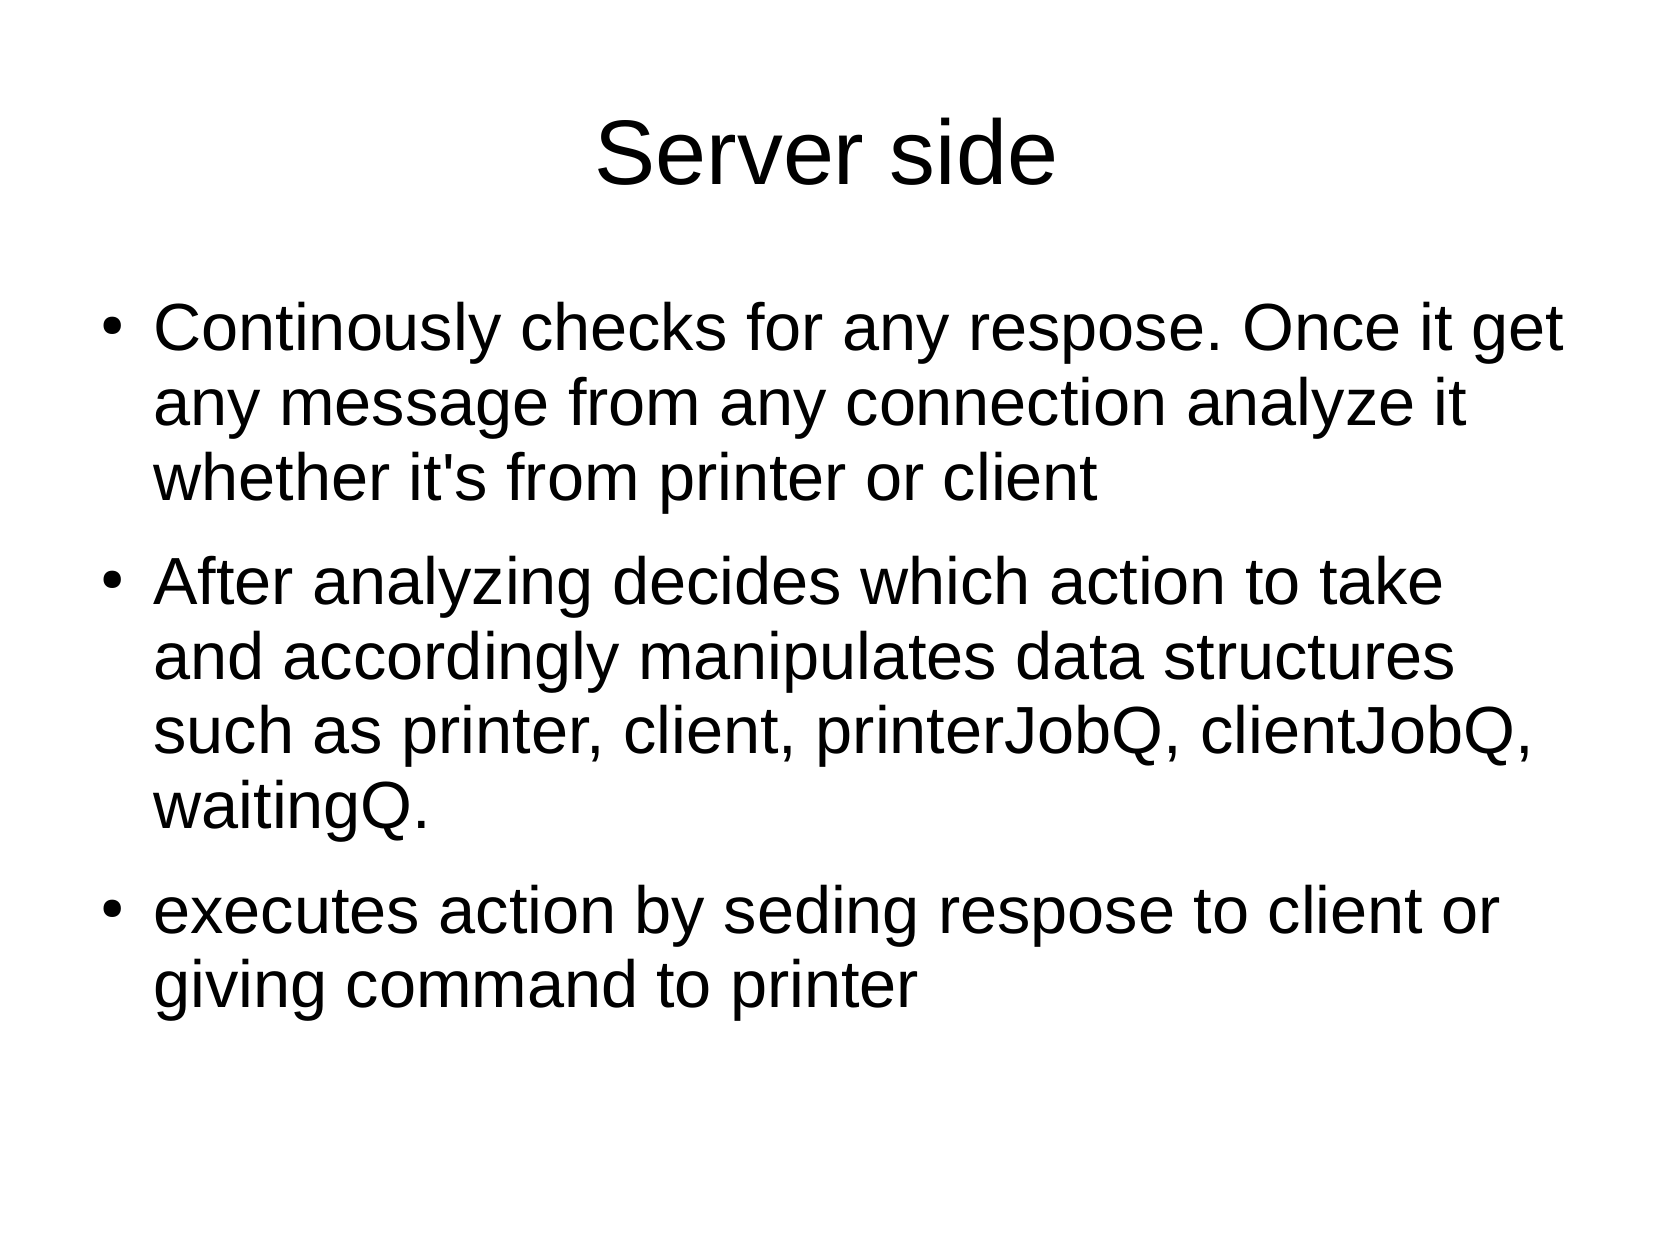

# Server side
Continously checks for any respose. Once it get any message from any connection analyze it whether it's from printer or client
After analyzing decides which action to take and accordingly manipulates data structures such as printer, client, printerJobQ, clientJobQ, waitingQ.
executes action by seding respose to client or giving command to printer